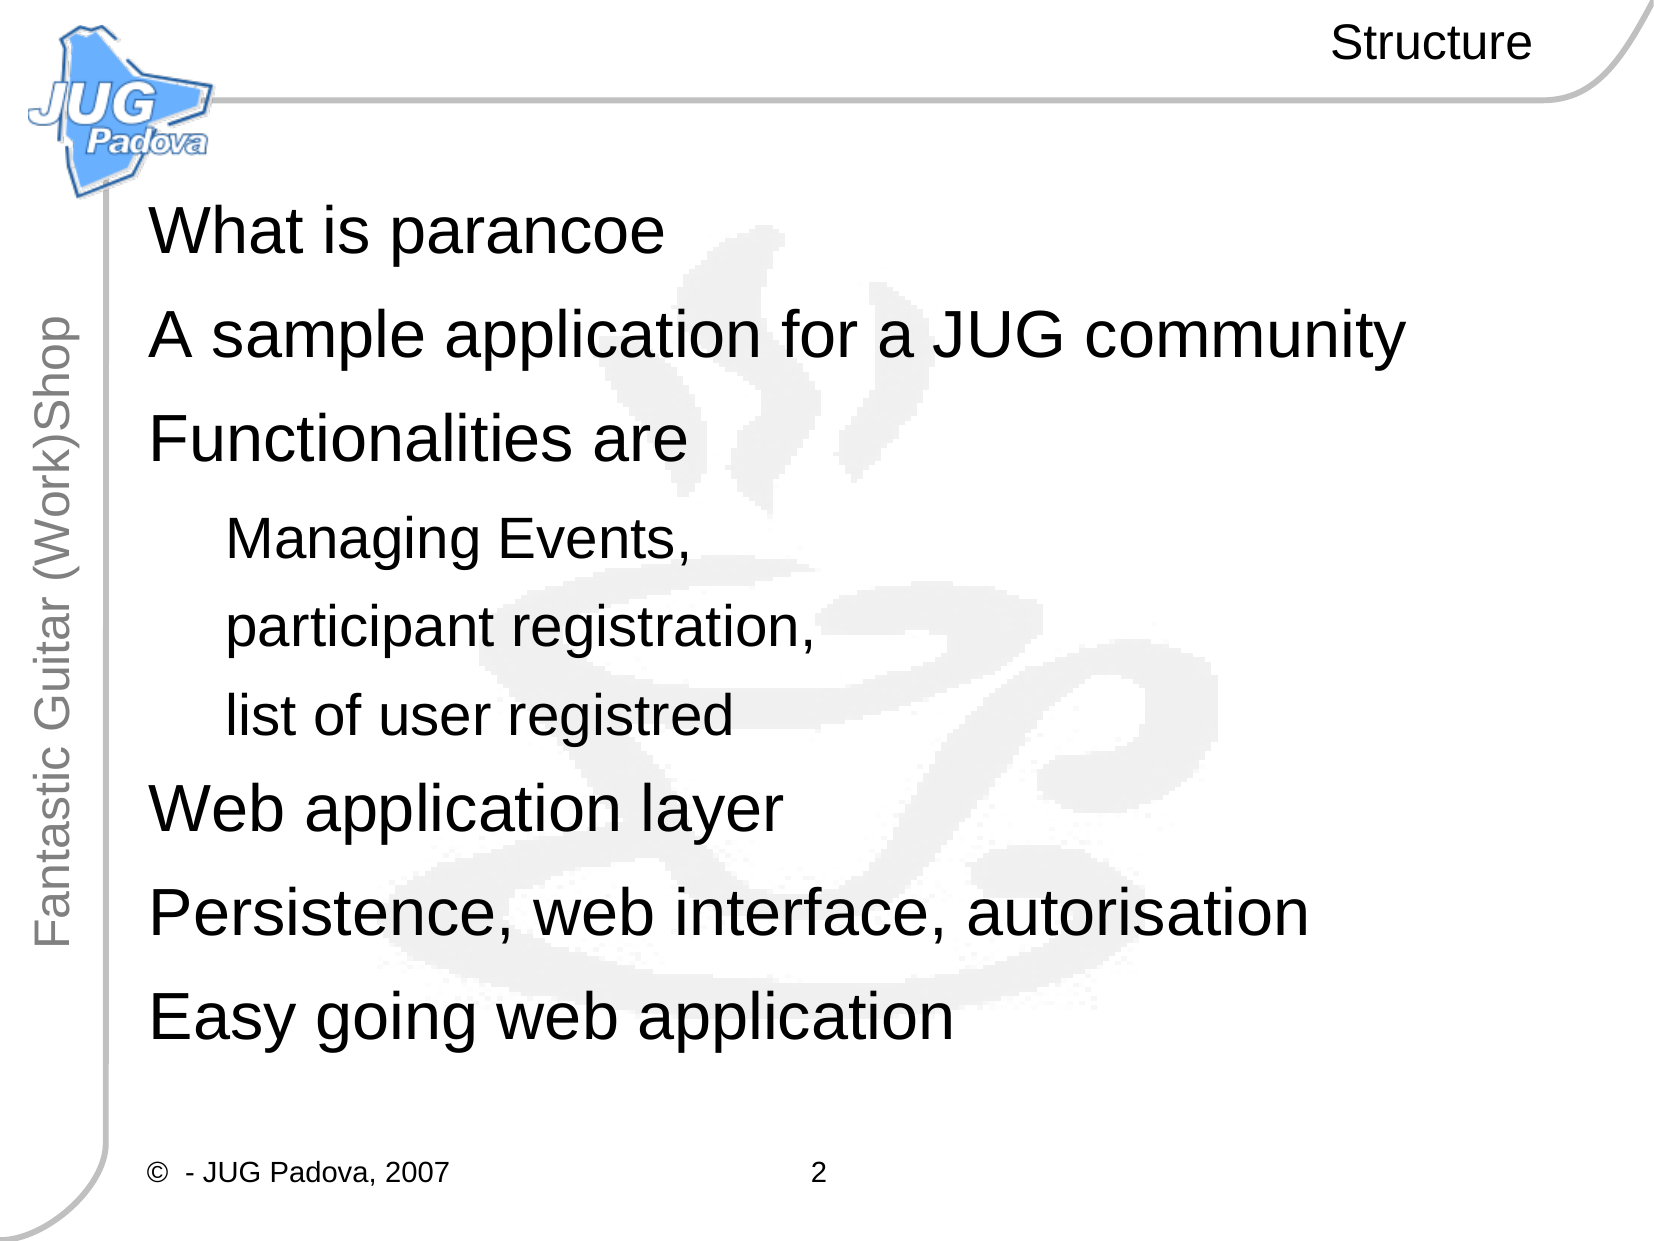

# Structure
What is parancoe
A sample application for a JUG community
Functionalities are
Managing Events,
participant registration,
list of user registred
Web application layer
Persistence, web interface, autorisation
Easy going web application